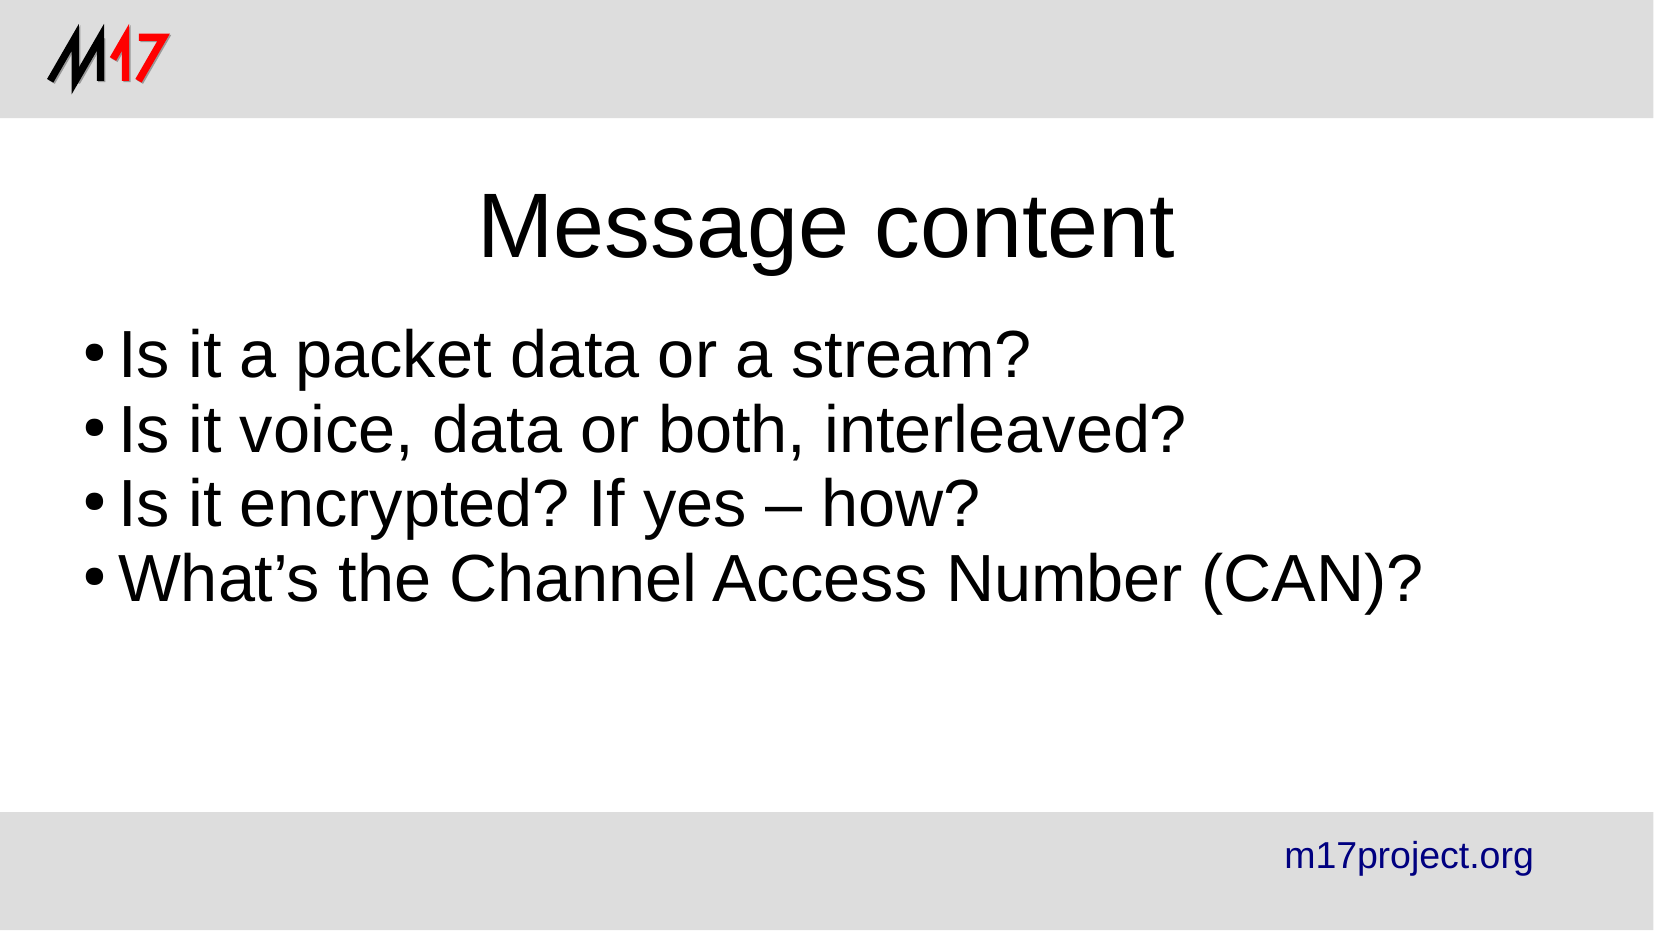

# Message content
Is it a packet data or a stream?
Is it voice, data or both, interleaved?
Is it encrypted? If yes – how?
What’s the Channel Access Number (CAN)?
m17project.org